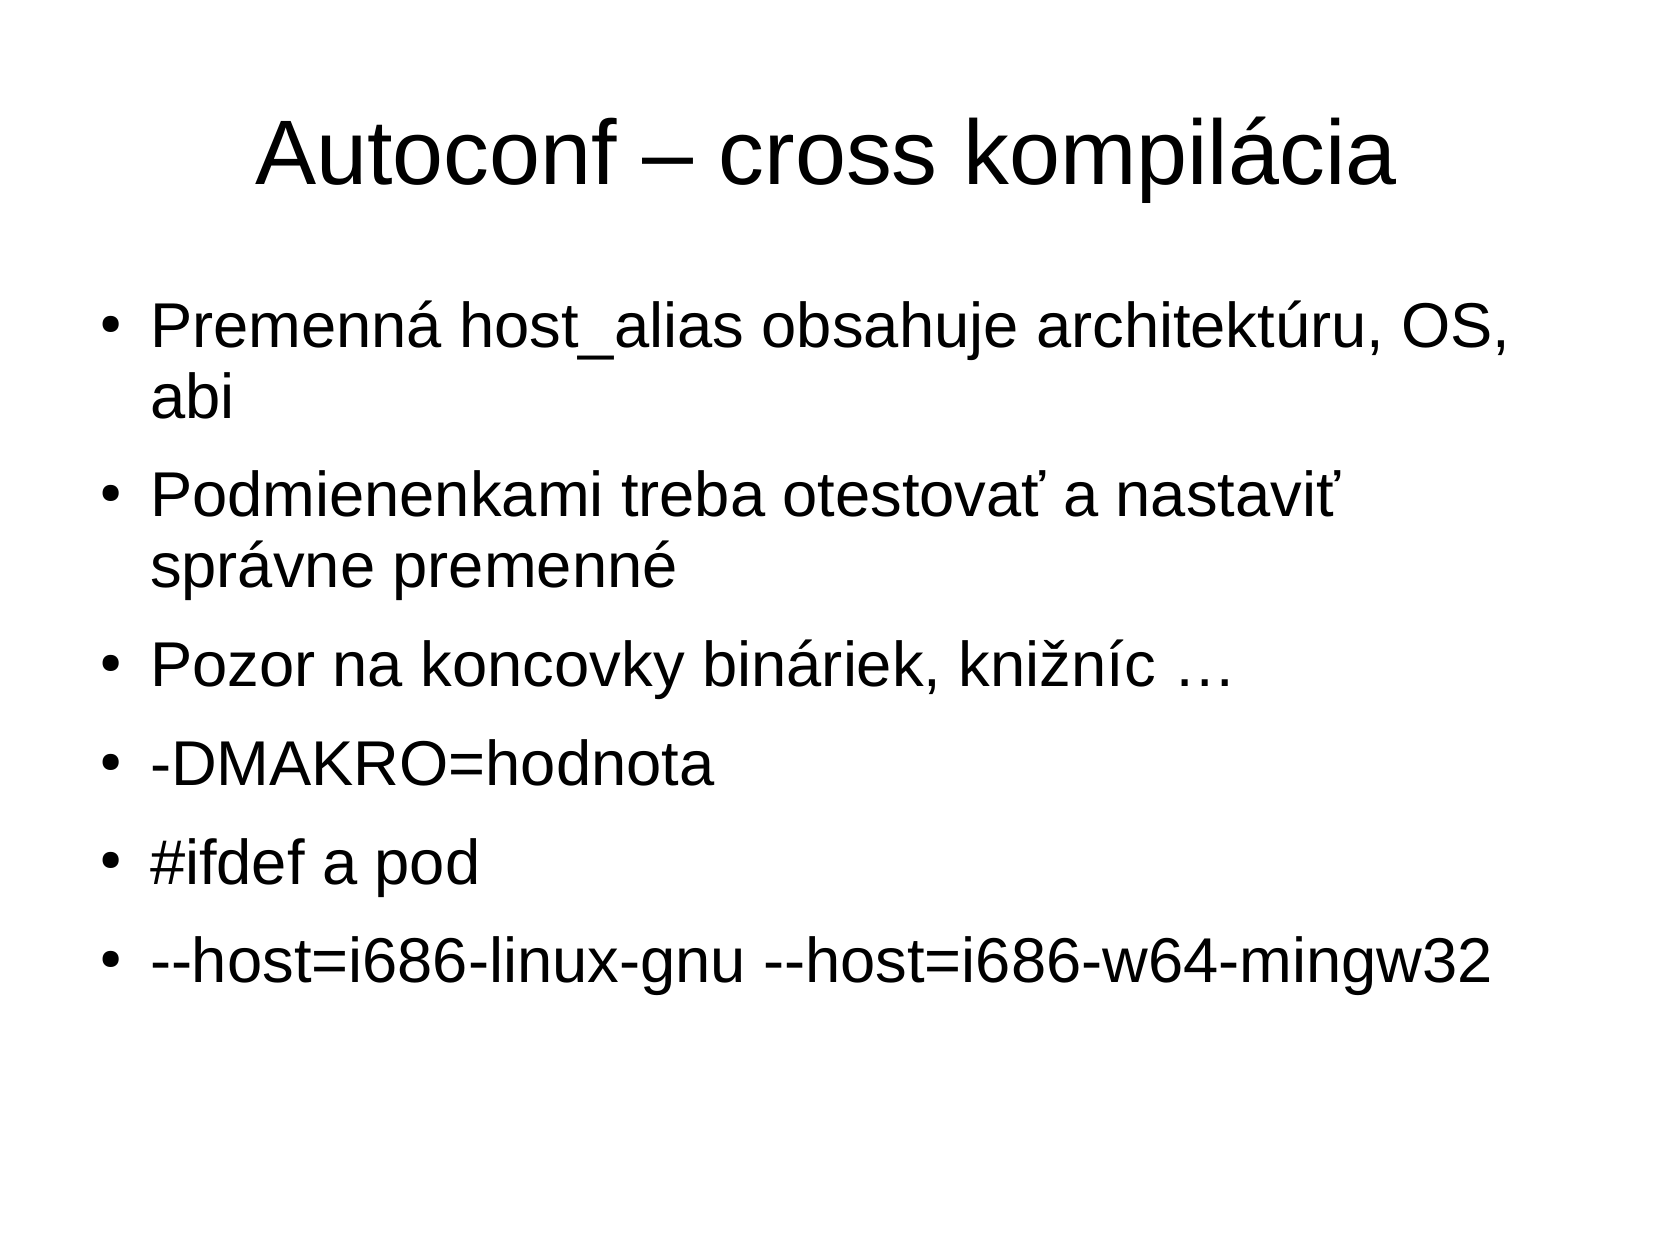

# Autoconf – cross kompilácia
Premenná host_alias obsahuje architektúru, OS, abi
Podmienenkami treba otestovať a nastaviť správne premenné
Pozor na koncovky bináriek, knižníc …
-DMAKRO=hodnota
#ifdef a pod
--host=i686-linux-gnu --host=i686-w64-mingw32